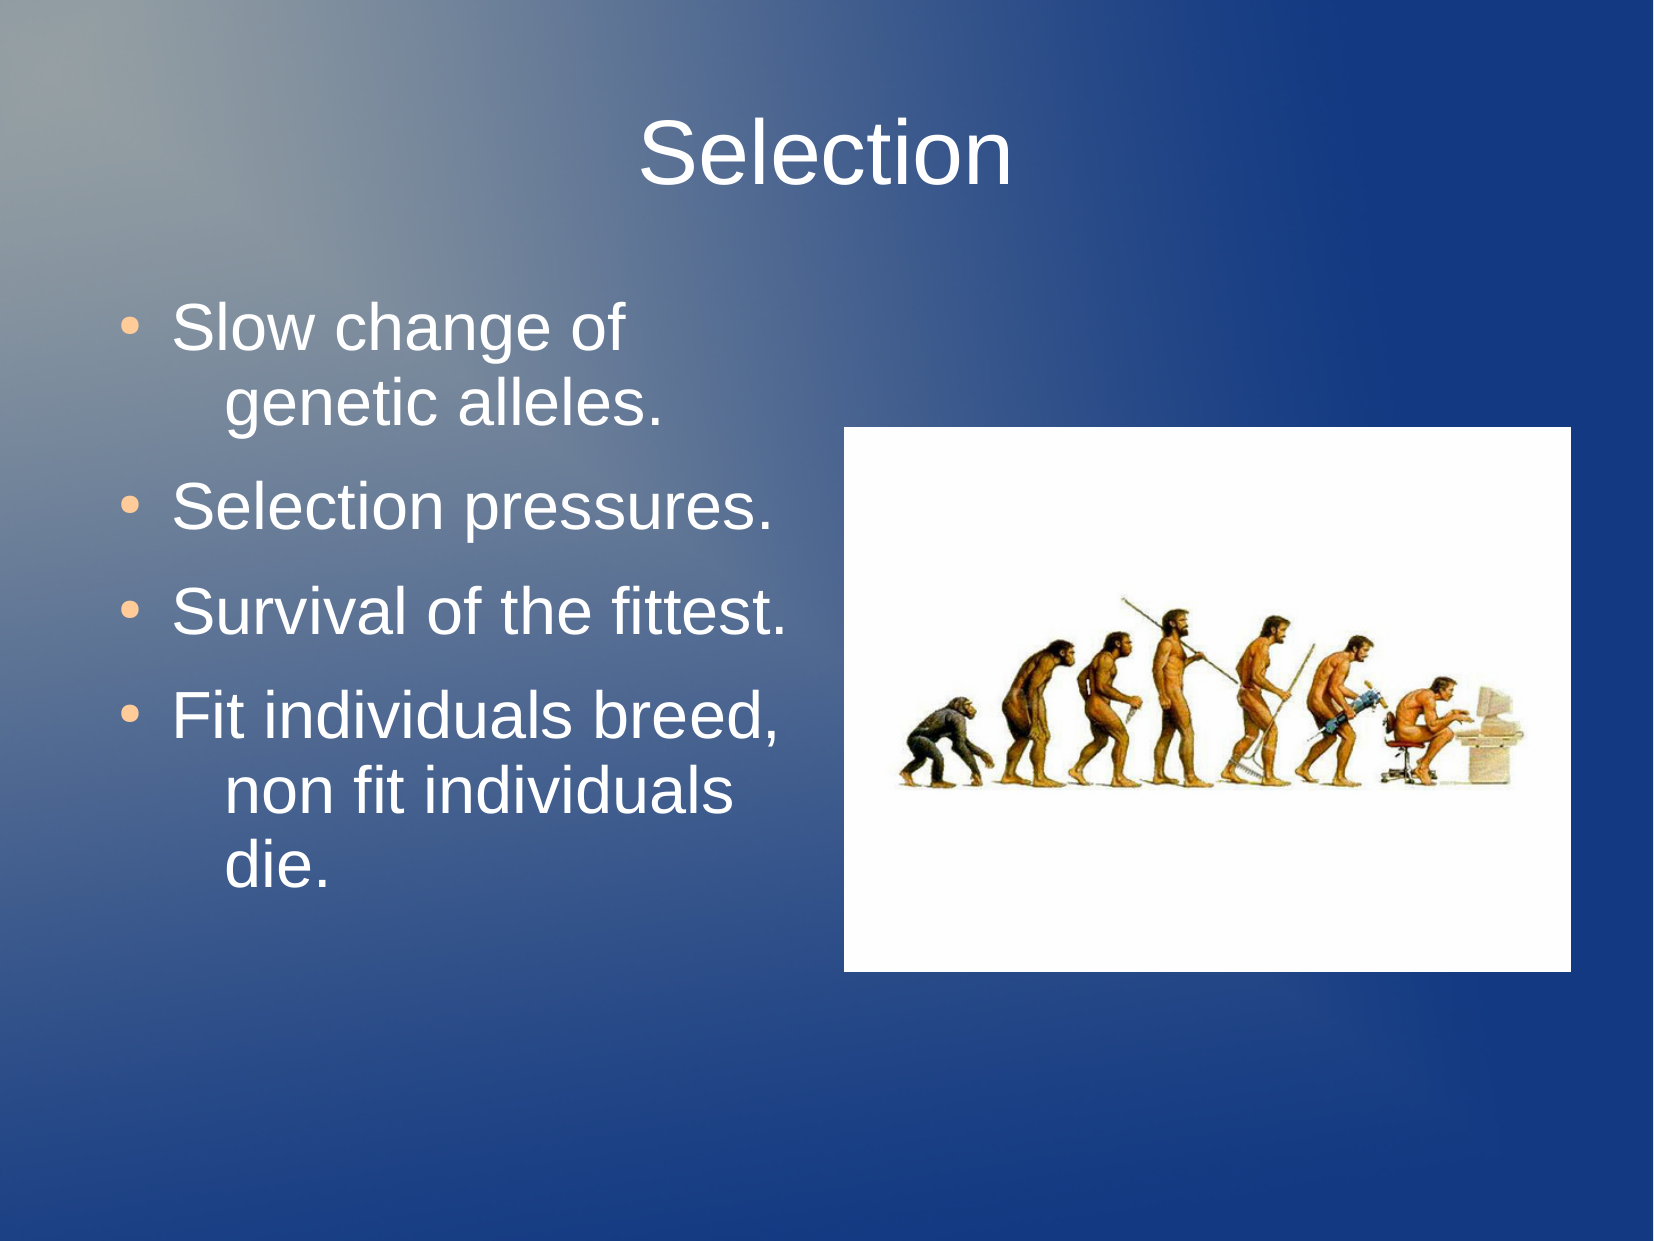

# Selection
Slow change of genetic alleles.
Selection pressures.
Survival of the fittest.
Fit individuals breed, non fit individuals die.